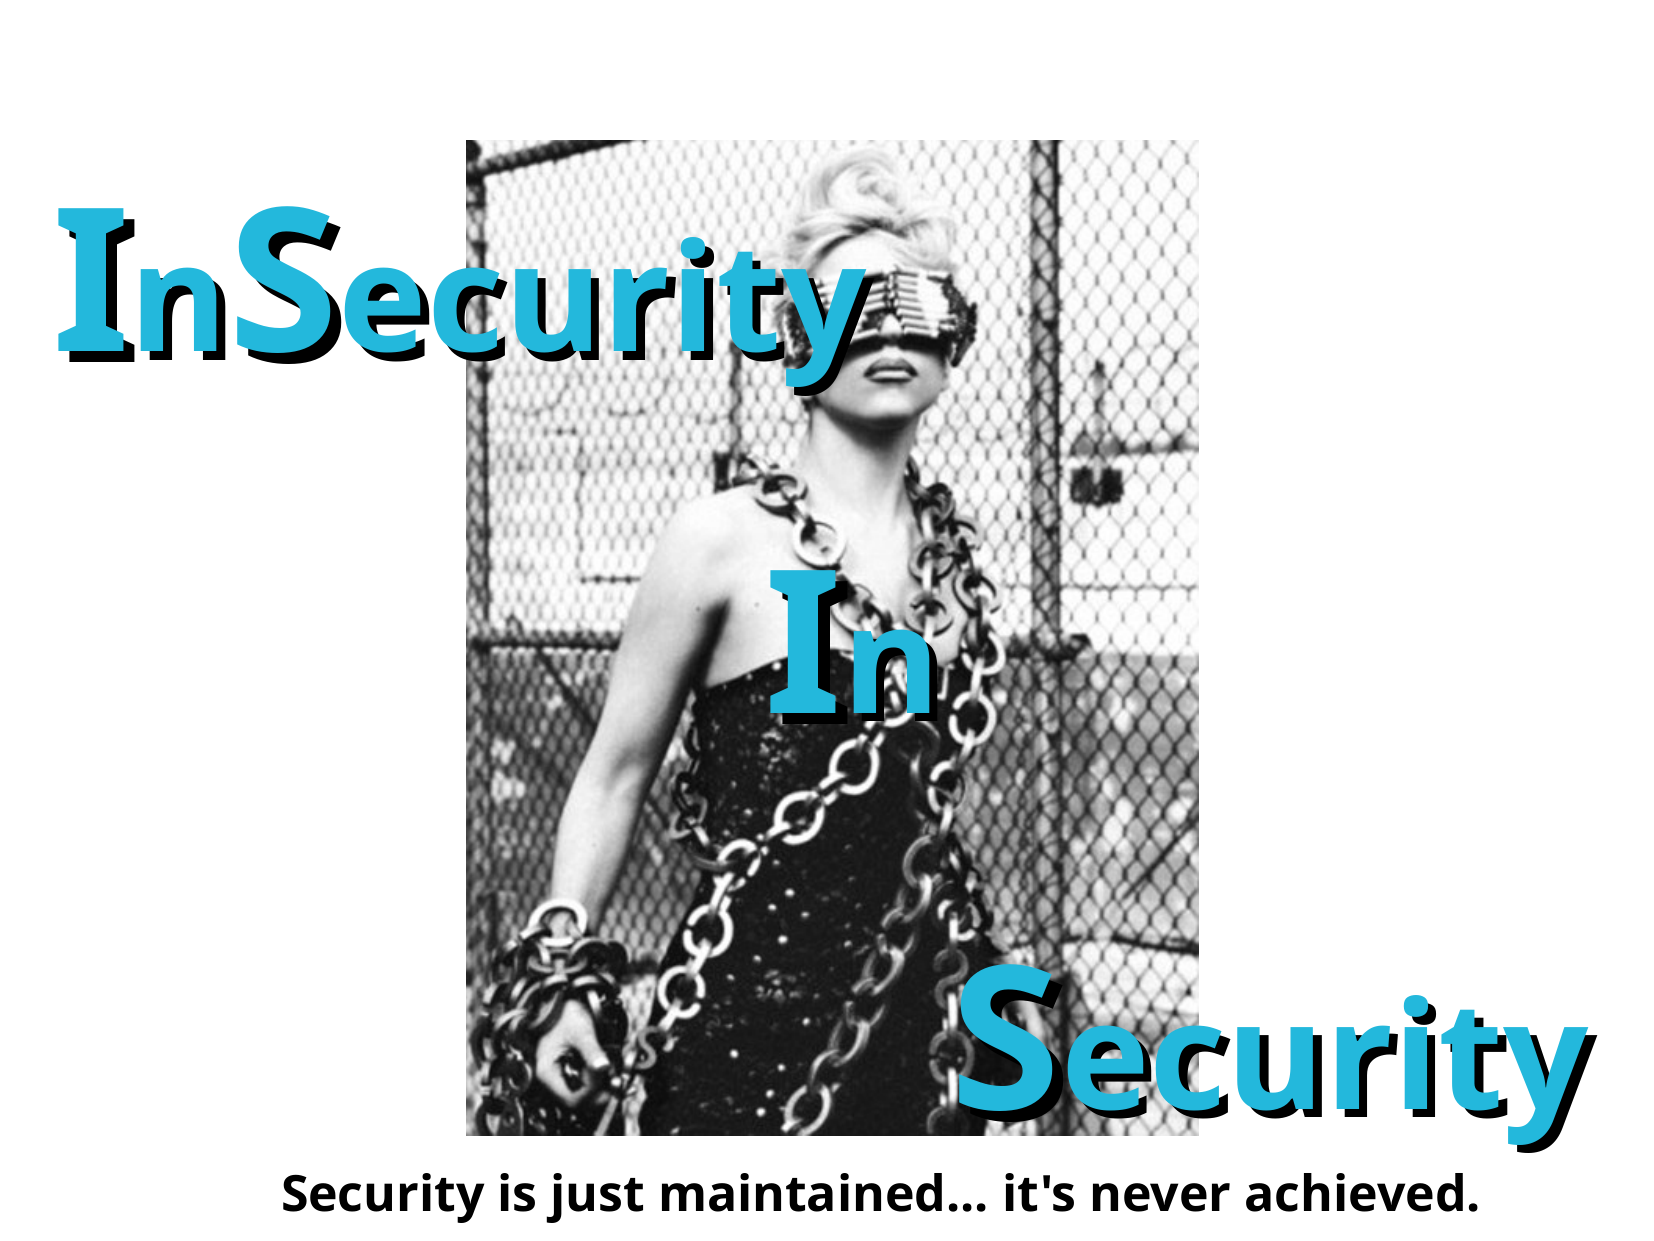

InSecurity
In
Security
Security is just maintained... it's never achieved.